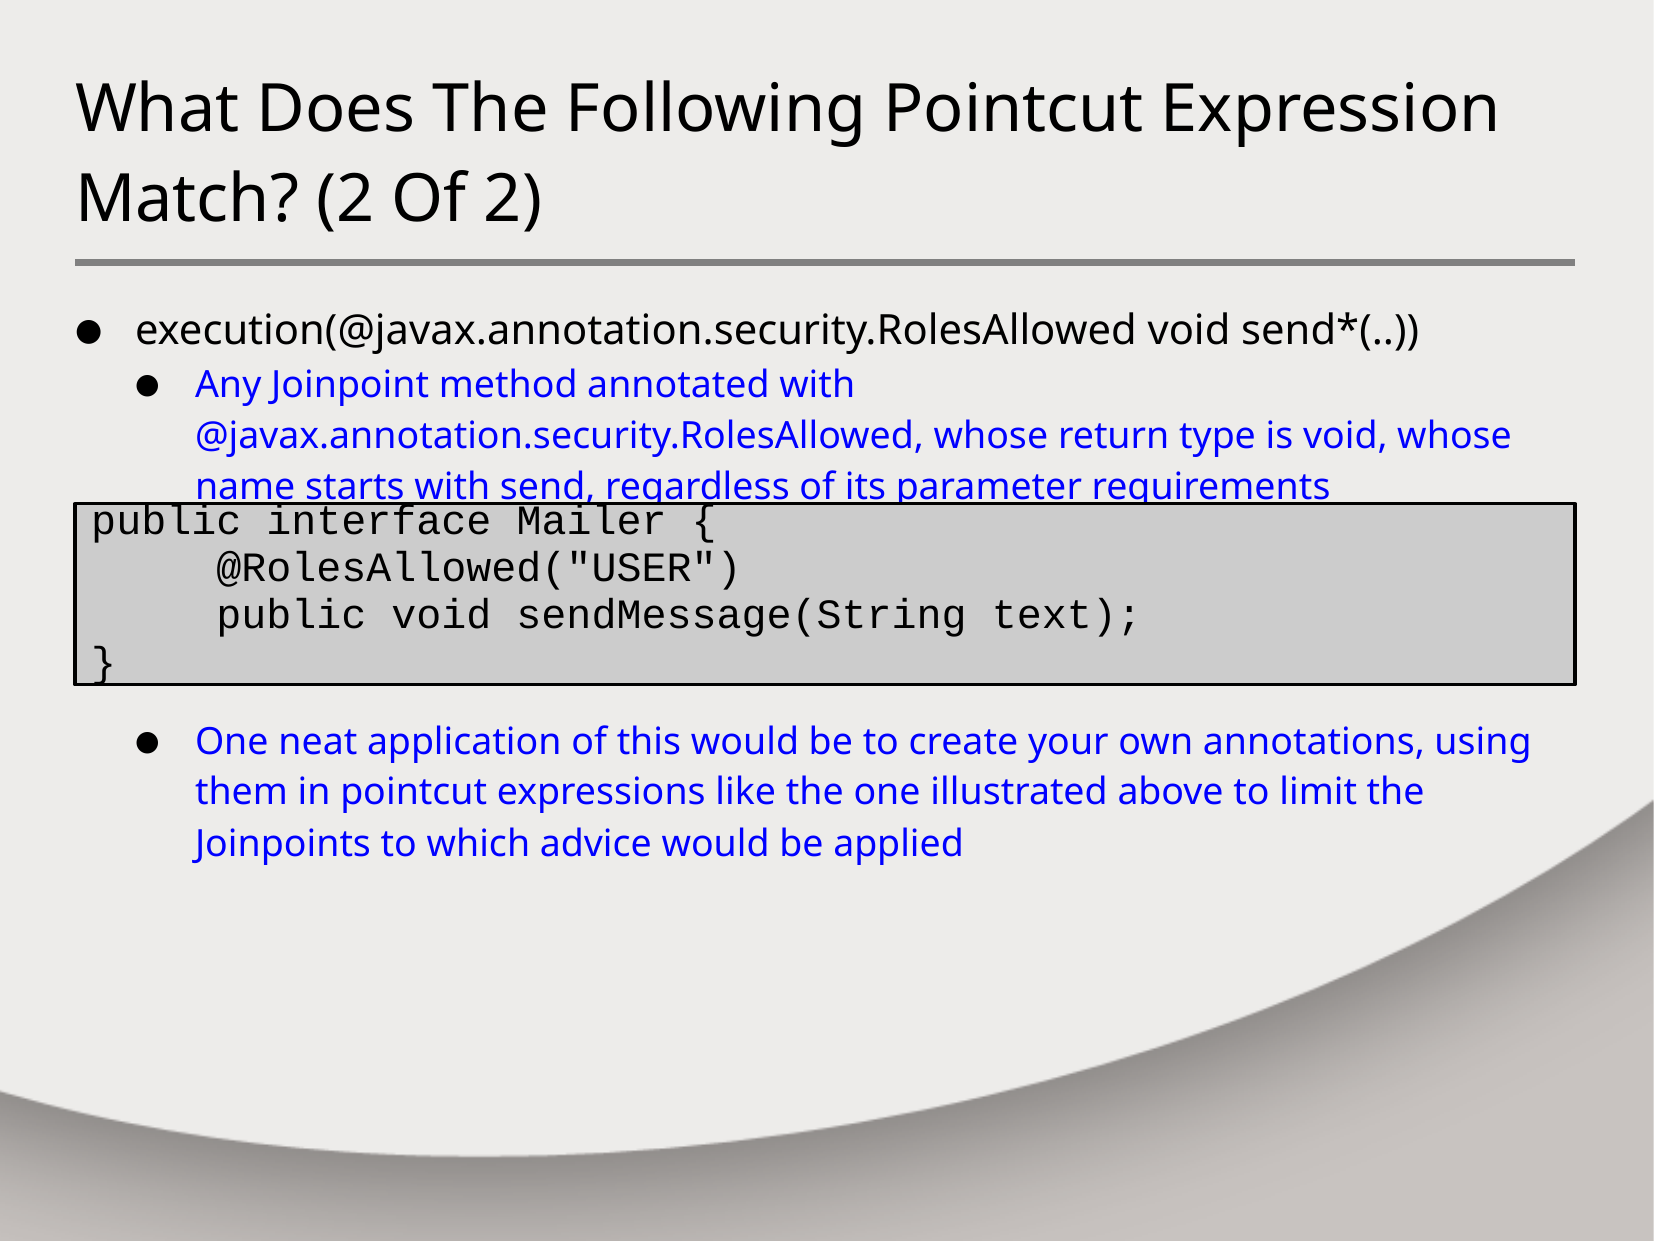

# What Does The Following Pointcut Expression Match? (2 Of 2)
execution(@javax.annotation.security.RolesAllowed void send*(..))
Any Joinpoint method annotated with @javax.annotation.security.RolesAllowed, whose return type is void, whose name starts with send, regardless of its parameter requirements
One neat application of this would be to create your own annotations, using them in pointcut expressions like the one illustrated above to limit the Joinpoints to which advice would be applied
public interface Mailer {
 @RolesAllowed("USER")
 public void sendMessage(String text);
}